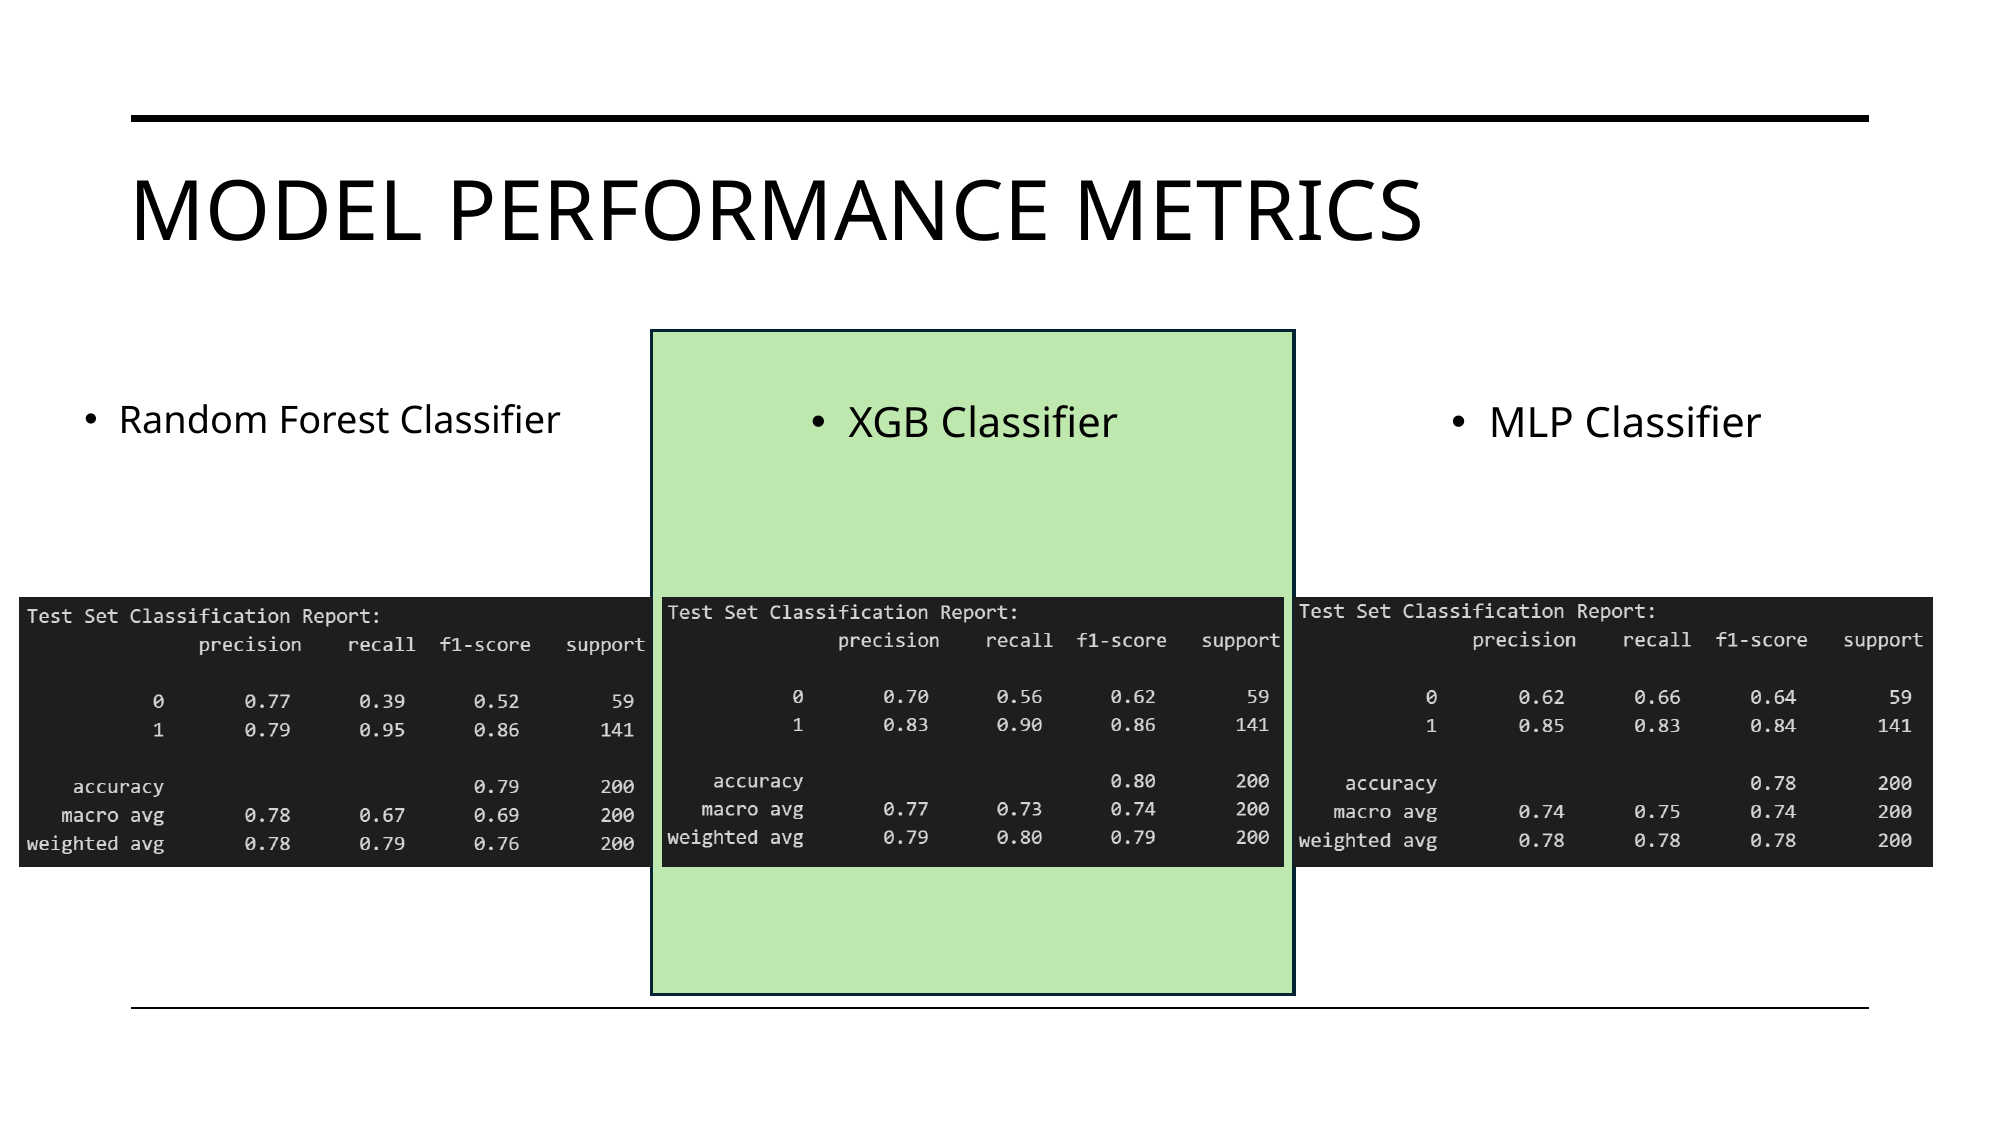

# Model performance metrics
Random Forest Classifier
XGB Classifier
MLP Classifier